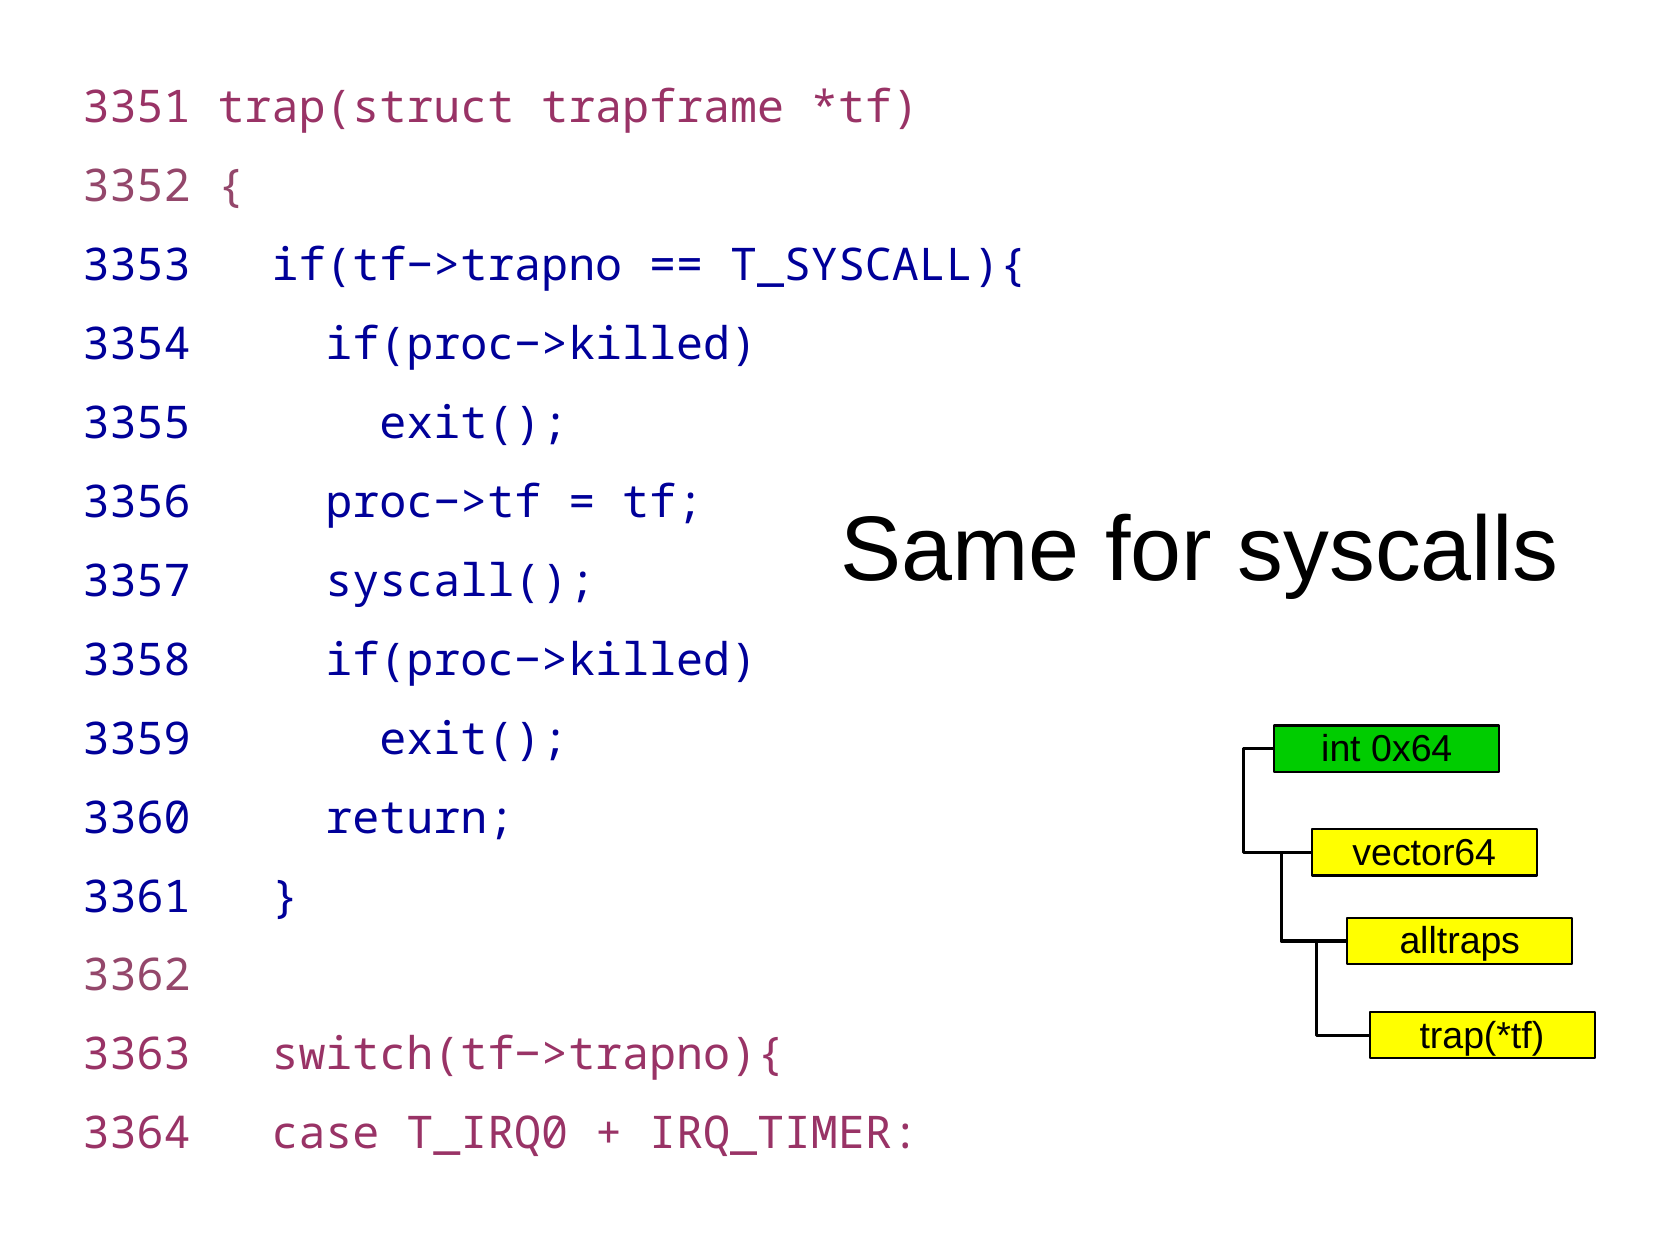

# 3351 trap(struct trapframe *tf)
3352 {
3353 if(tf−>trapno == T_SYSCALL){
3354 if(proc−>killed)
3355 exit();
3356 proc−>tf = tf;
3357 syscall();
3358 if(proc−>killed)
3359 exit();
3360 return;
3361 }
3362
3363 switch(tf−>trapno){
3364 case T_IRQ0 + IRQ_TIMER:
Same for syscalls
int 0x64
vector64
alltraps
trap(*tf)